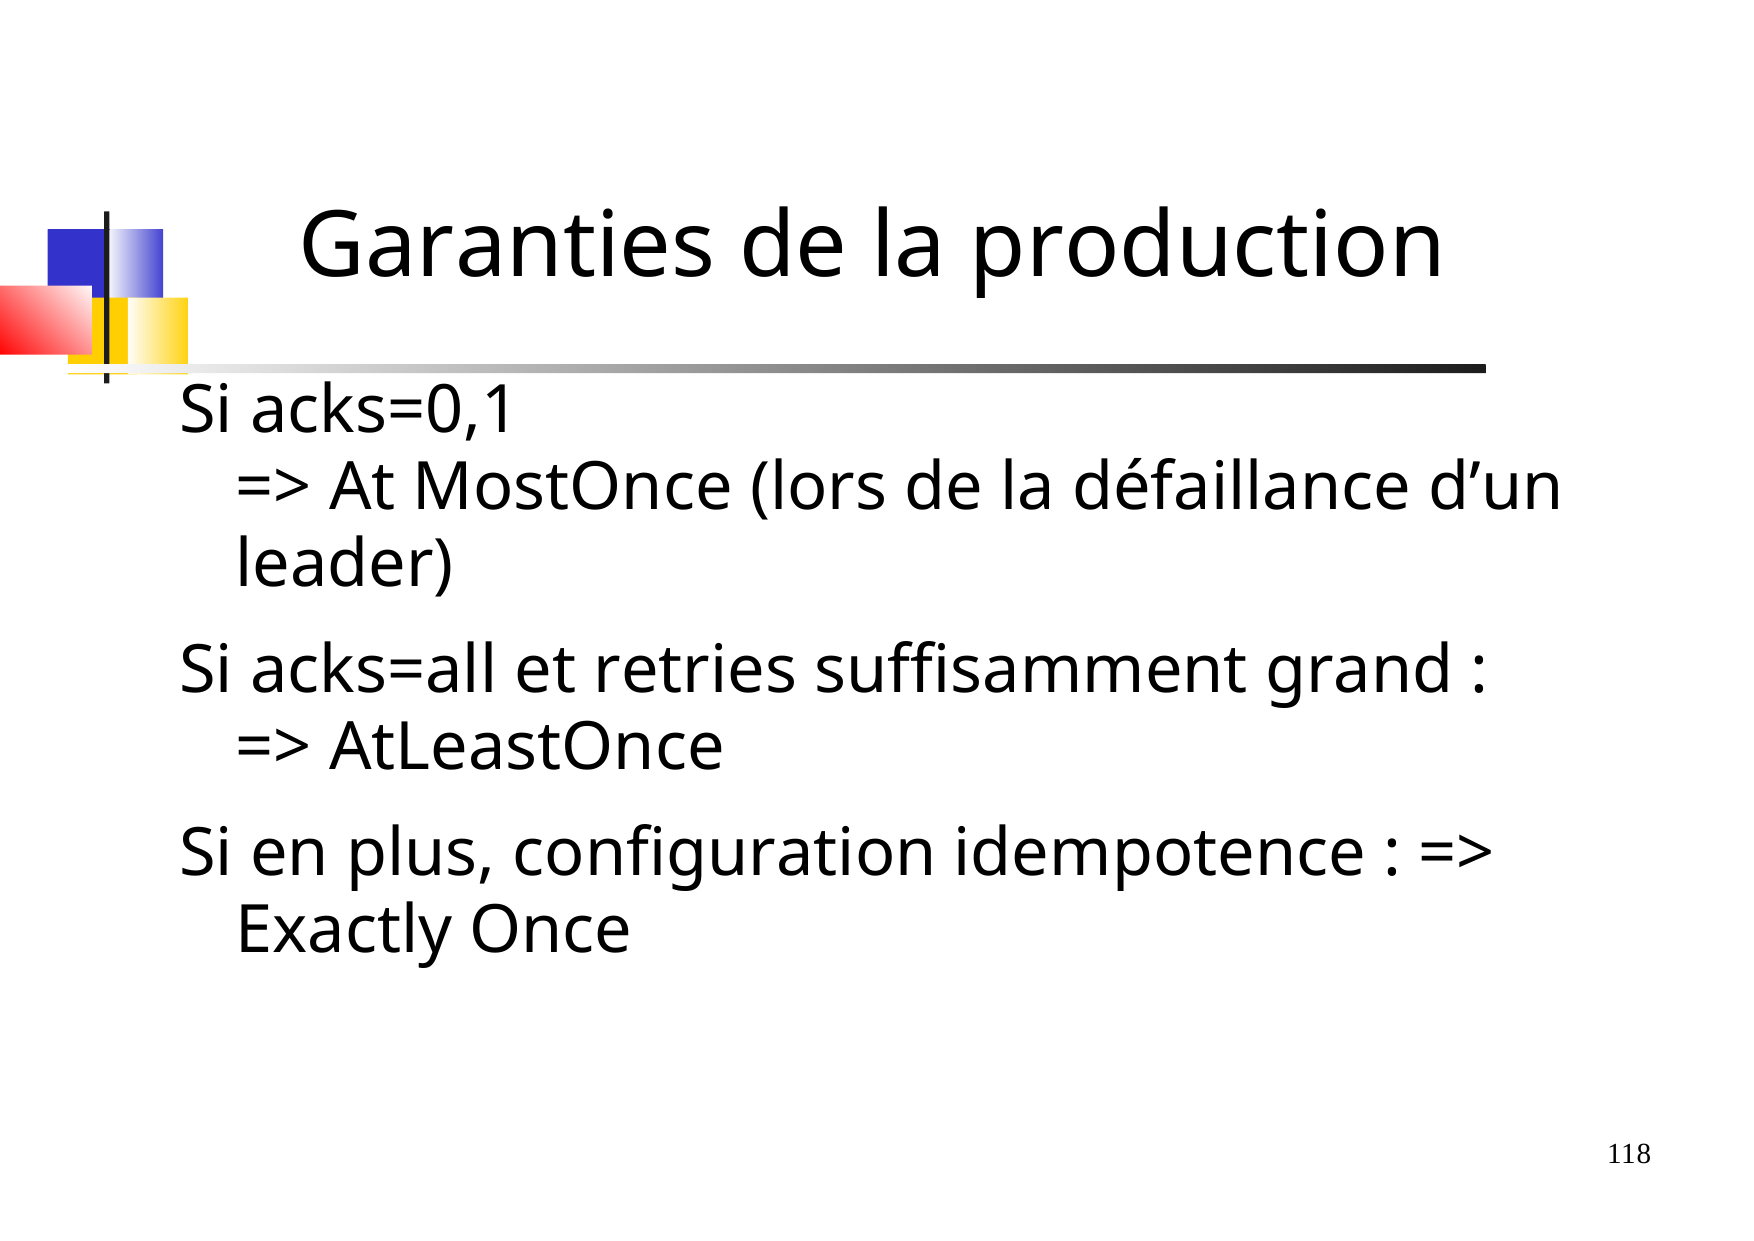

# Garanties de la production
Si acks=0,1 
=> At MostOnce (lors de la défaillance d’un leader)
Si acks=all et retries suffisamment grand :
=> AtLeastOnce
Si en plus, configuration idempotence : => Exactly Once